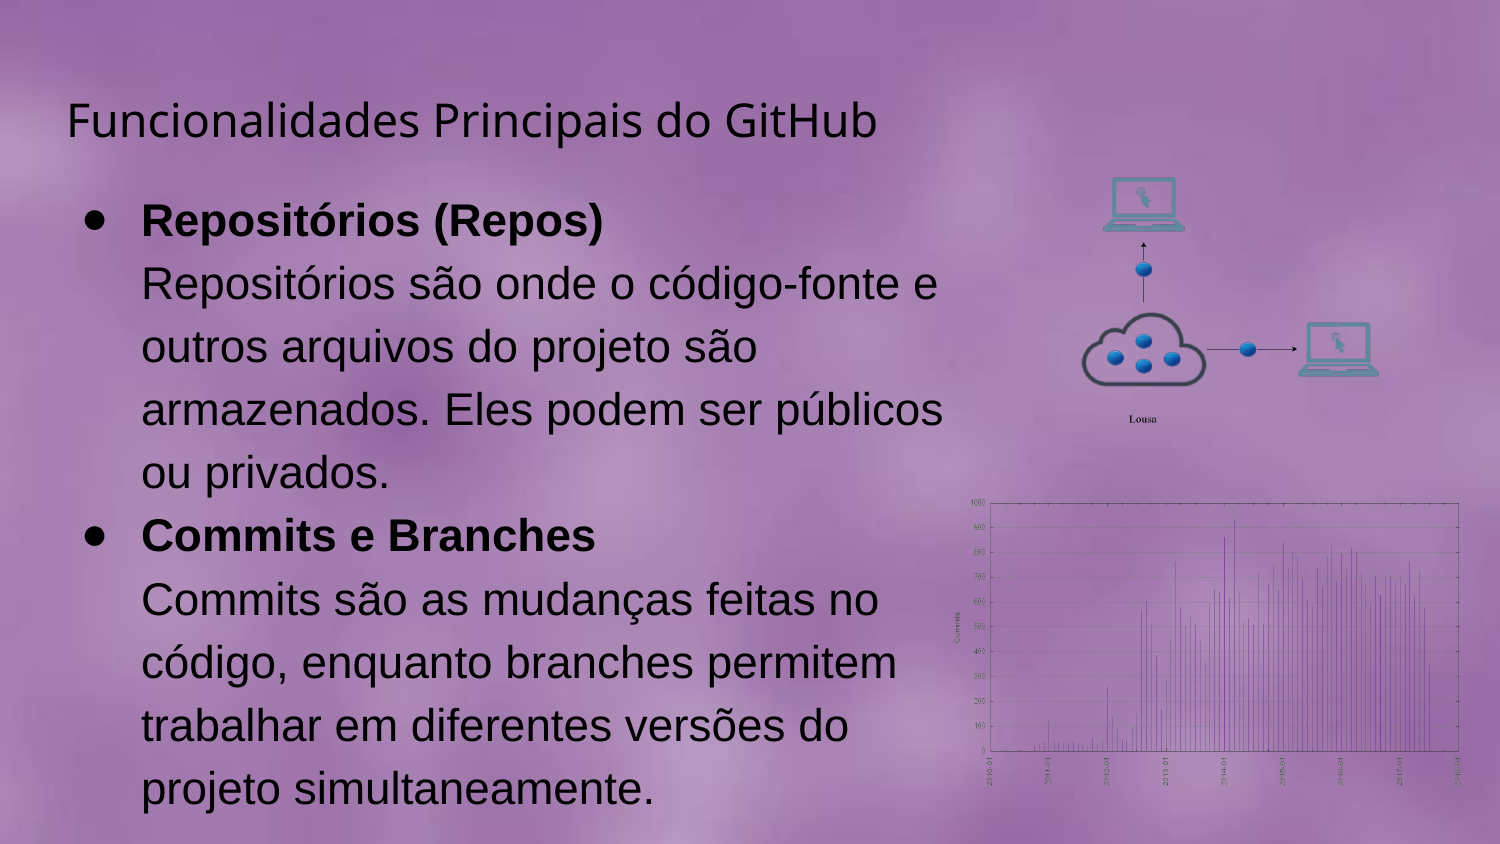

# Funcionalidades Principais do GitHub
Repositórios (Repos)
Repositórios são onde o código-fonte e outros arquivos do projeto são armazenados. Eles podem ser públicos ou privados.
Commits e Branches
Commits são as mudanças feitas no código, enquanto branches permitem trabalhar em diferentes versões do projeto simultaneamente.